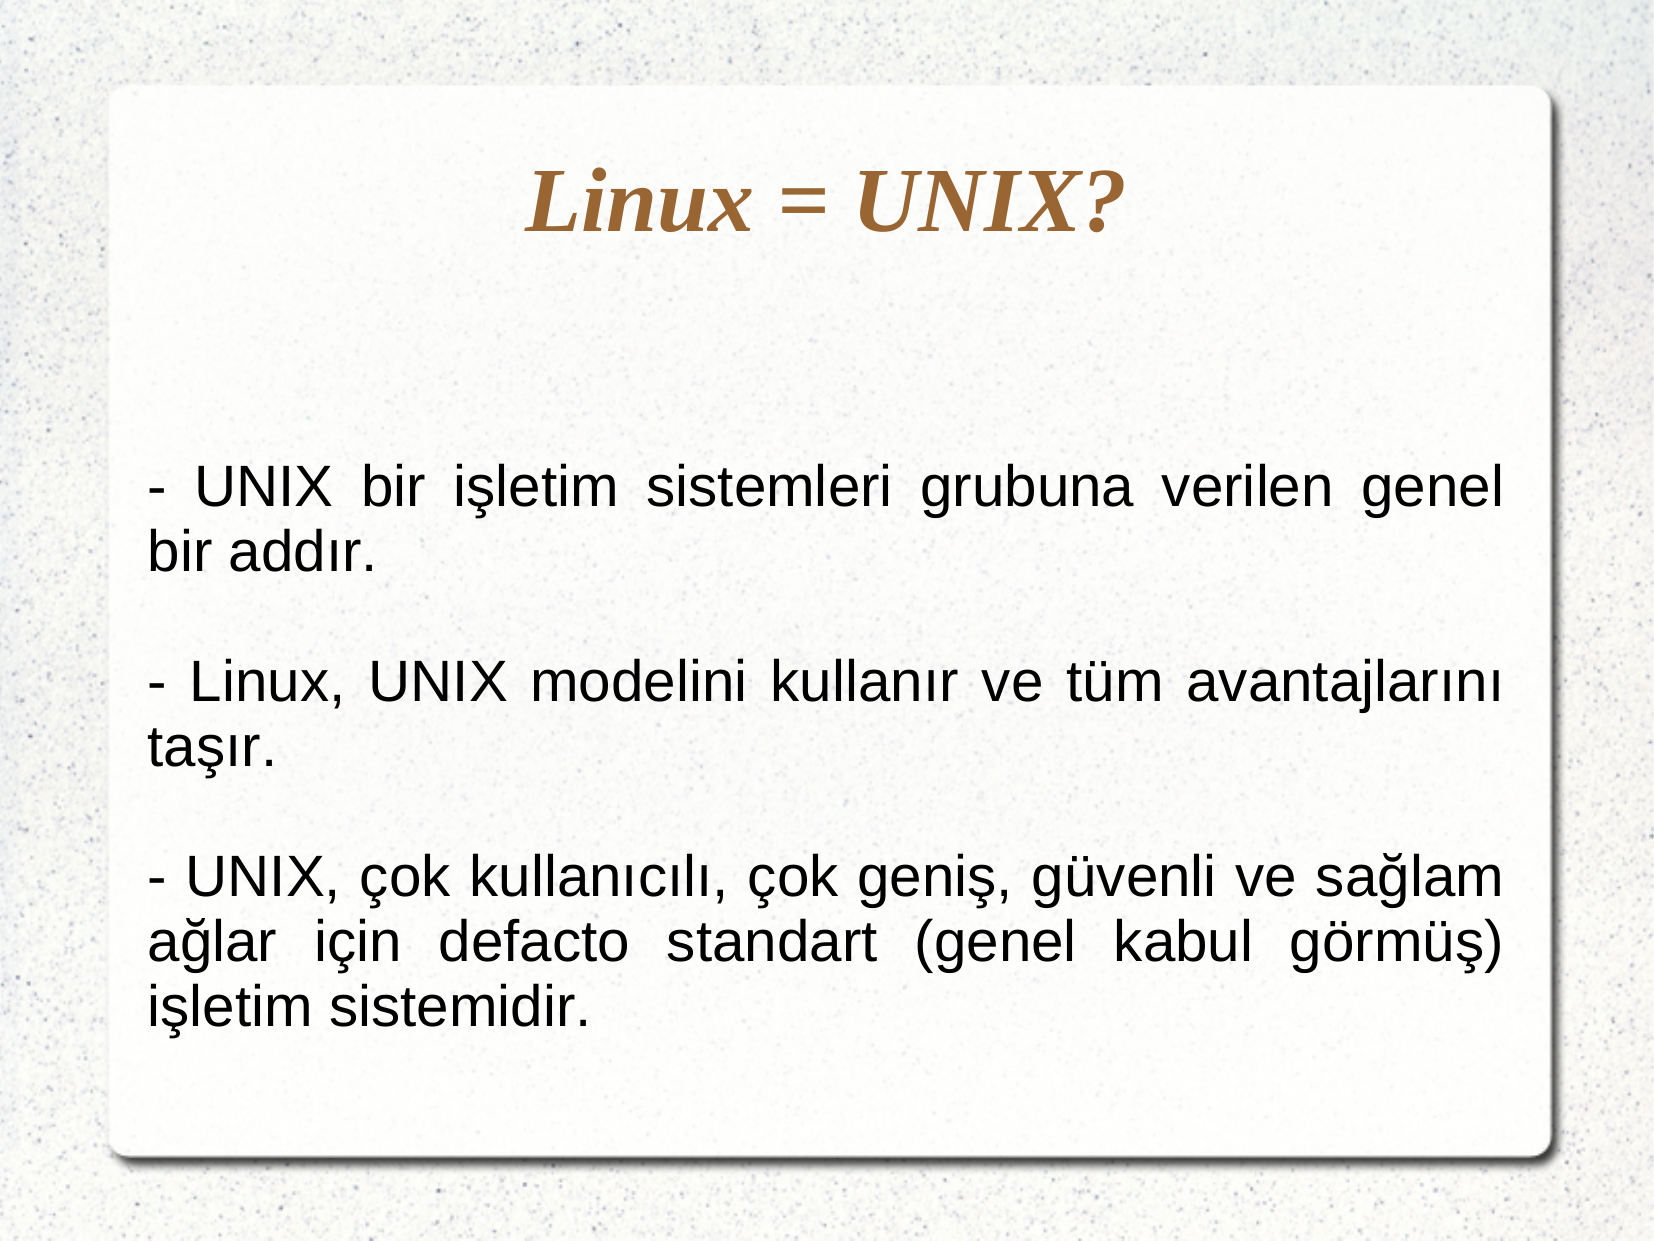

# Linux = UNIX?
- UNIX bir işletim sistemleri grubuna verilen genel bir addır.
- Linux, UNIX modelini kullanır ve tüm avantajlarını taşır.
- UNIX, çok kullanıcılı, çok geniş, güvenli ve sağlam ağlar için defacto standart (genel kabul görmüş) işletim sistemidir.